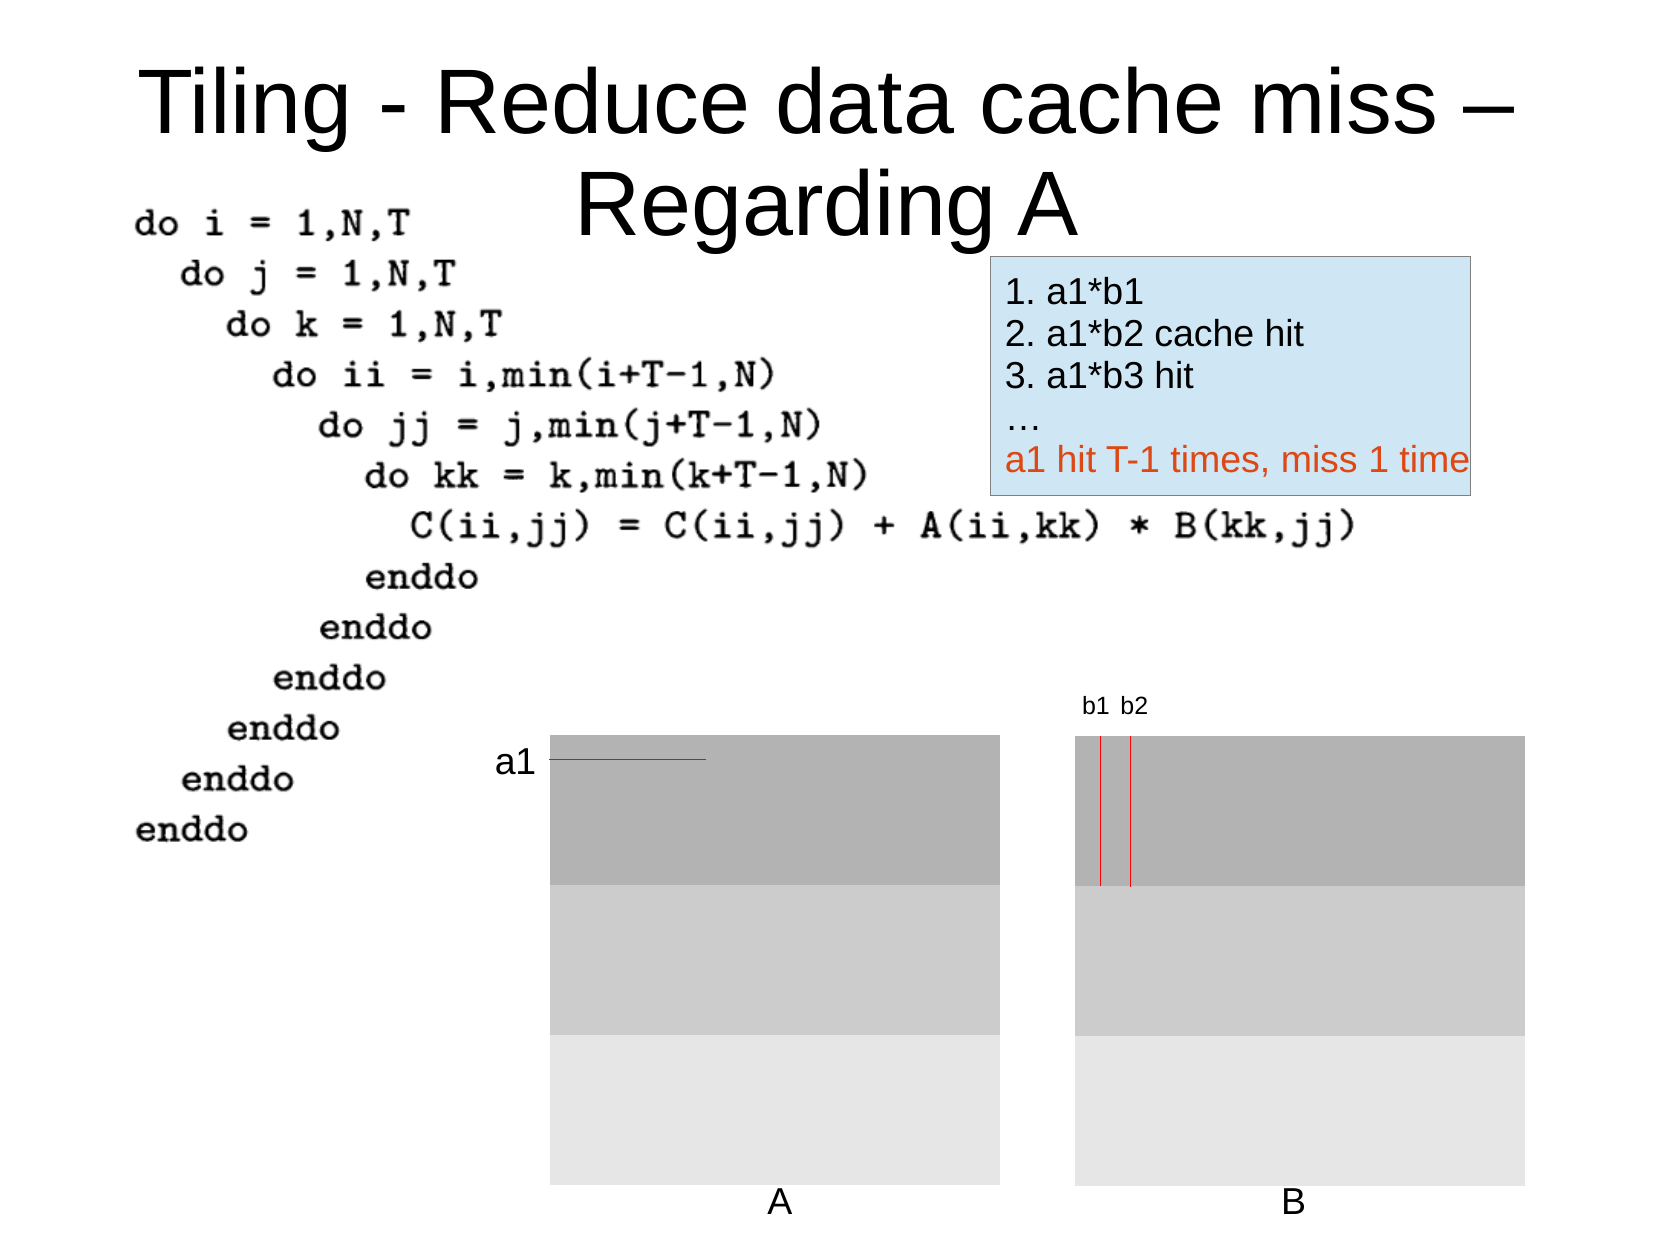

# Tiling - Reduce data cache miss – Regarding A
1. a1*b1
2. a1*b2 cache hit
3. a1*b3 hit
…
a1 hit T-1 times, miss 1 time
b1 b2
a1
| | | |
| --- | --- | --- |
| | | |
| | | |
| | | |
| --- | --- | --- |
| | | |
| | | |
A
B